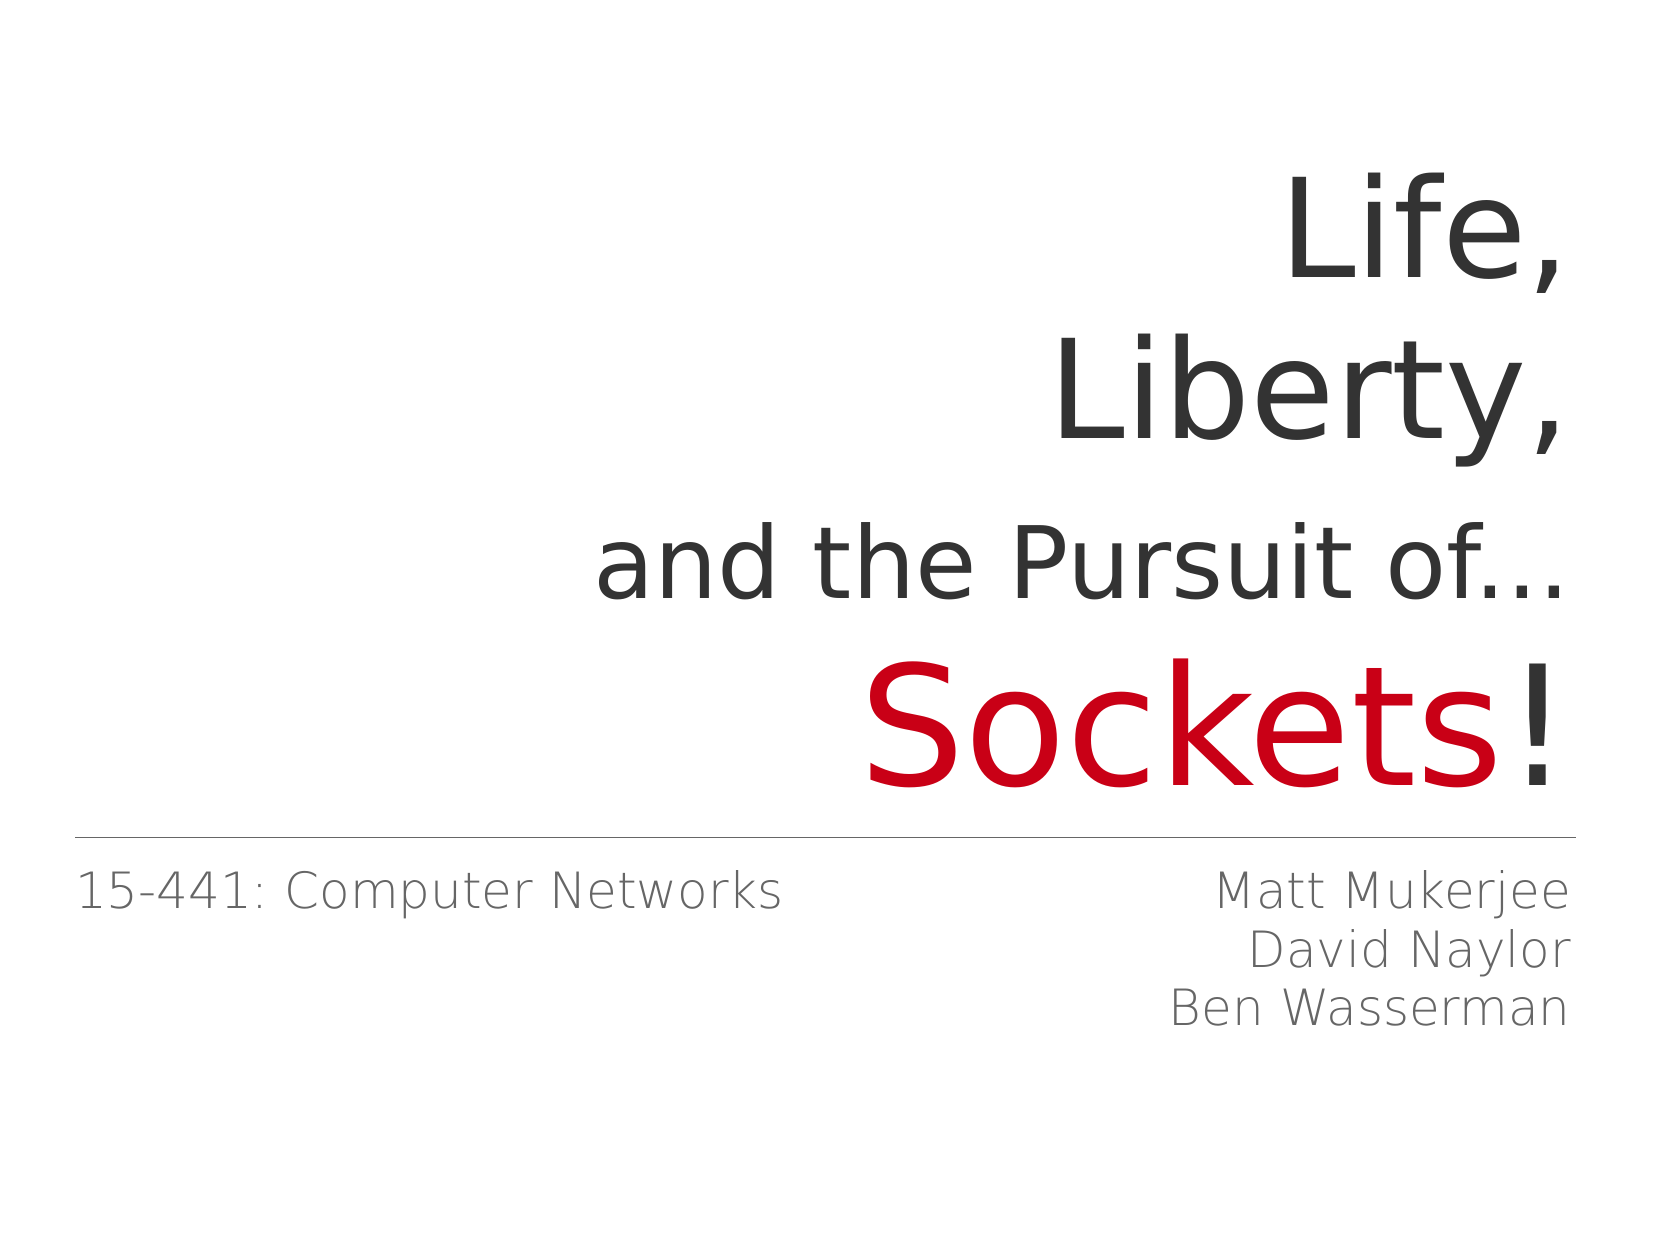

# Life,
Liberty,
and the Pursuit of... Sockets!
15-441: Computer Networks
Matt Mukerjee
David Naylor
Ben Wasserman